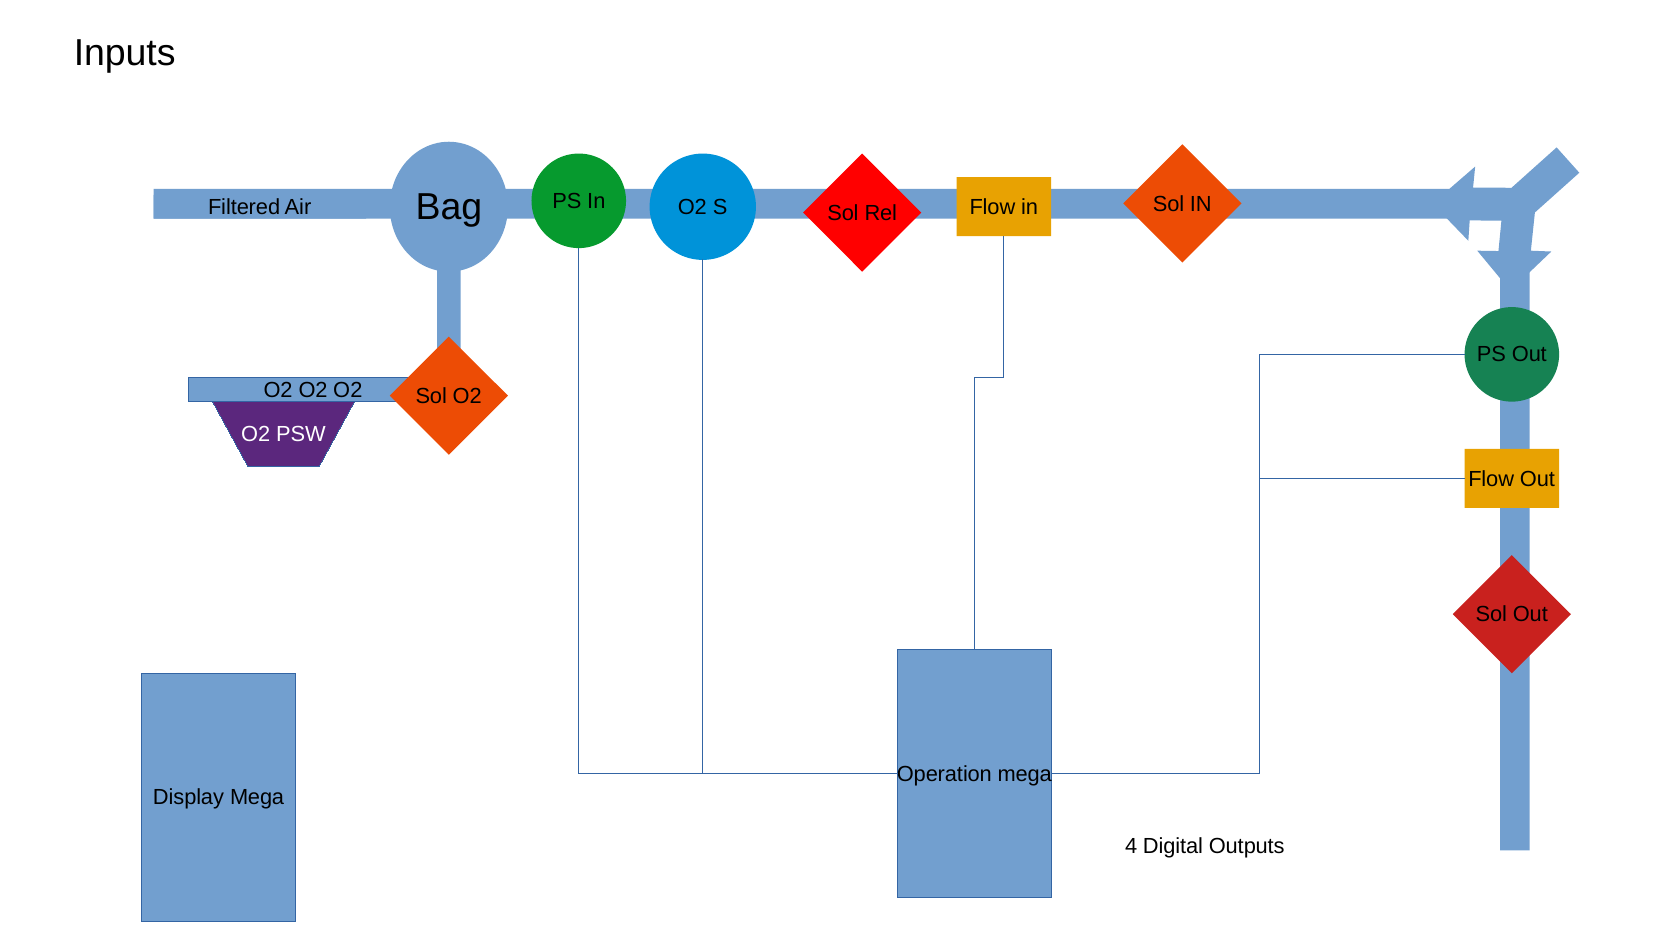

Inputs
Bag
Sol IN
PS In
O2 S
Sol Rel
Flow in
Filtered Air
PS Out
Sol O2
O2 O2 O2
O2 PSW
Flow Out
Sol Out
Operation mega
Display Mega
4 Digital Outputs